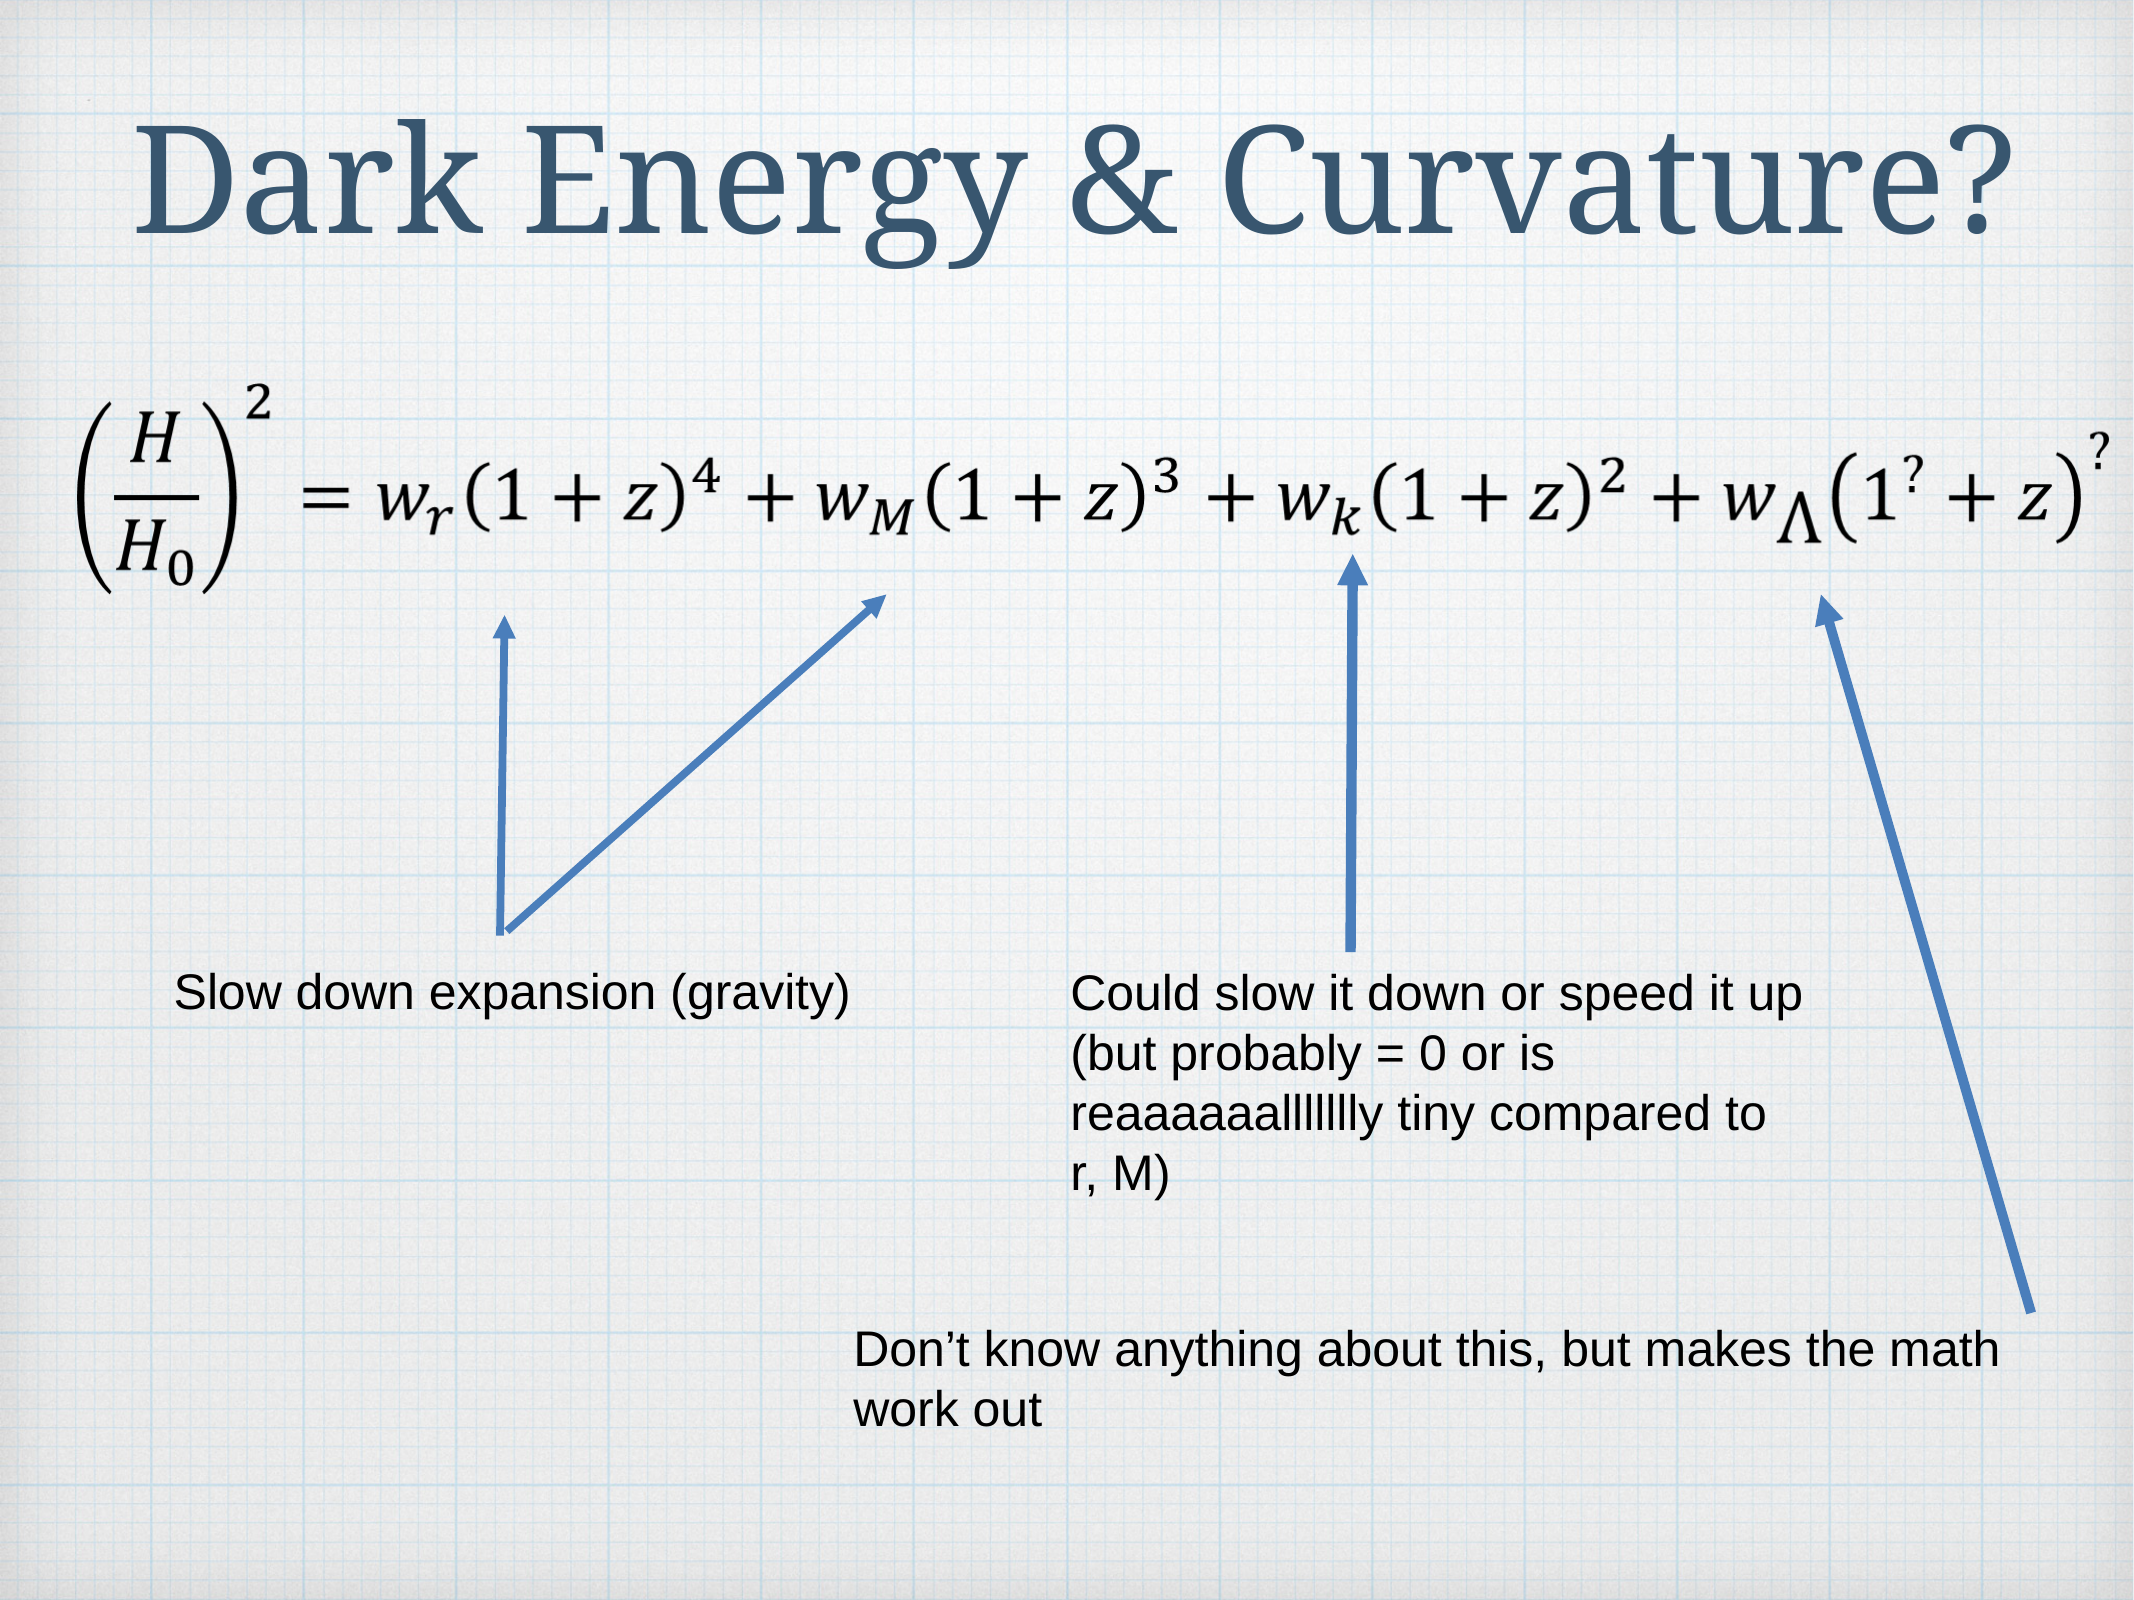

Dark Energy & Curvature?
Slow down expansion (gravity)
Could slow it down or speed it up
(but probably = 0 or is reaaaaaallllllly tiny compared to r, M)
Don’t know anything about this, but makes the math work out